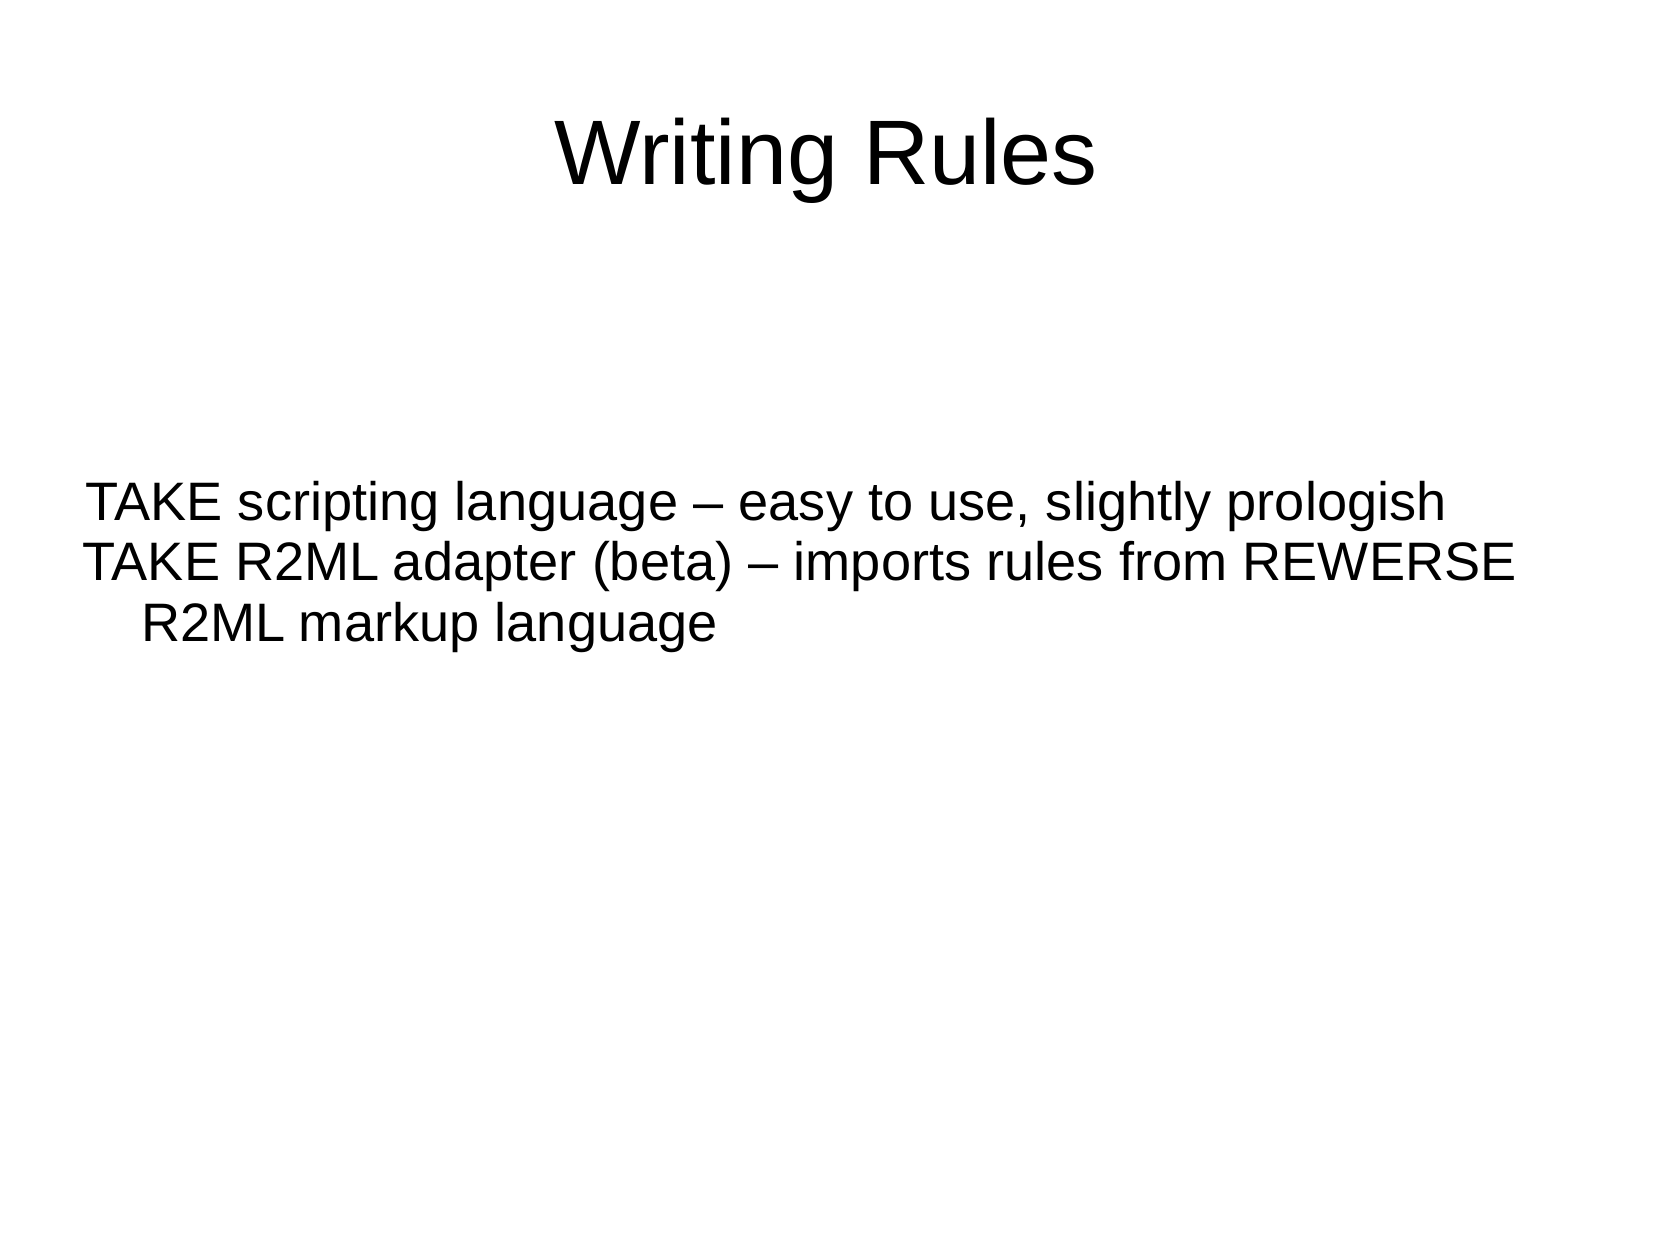

# Writing Rules
TAKE scripting language – easy to use, slightly prologish
TAKE R2ML adapter (beta) – imports rules from REWERSE R2ML markup language